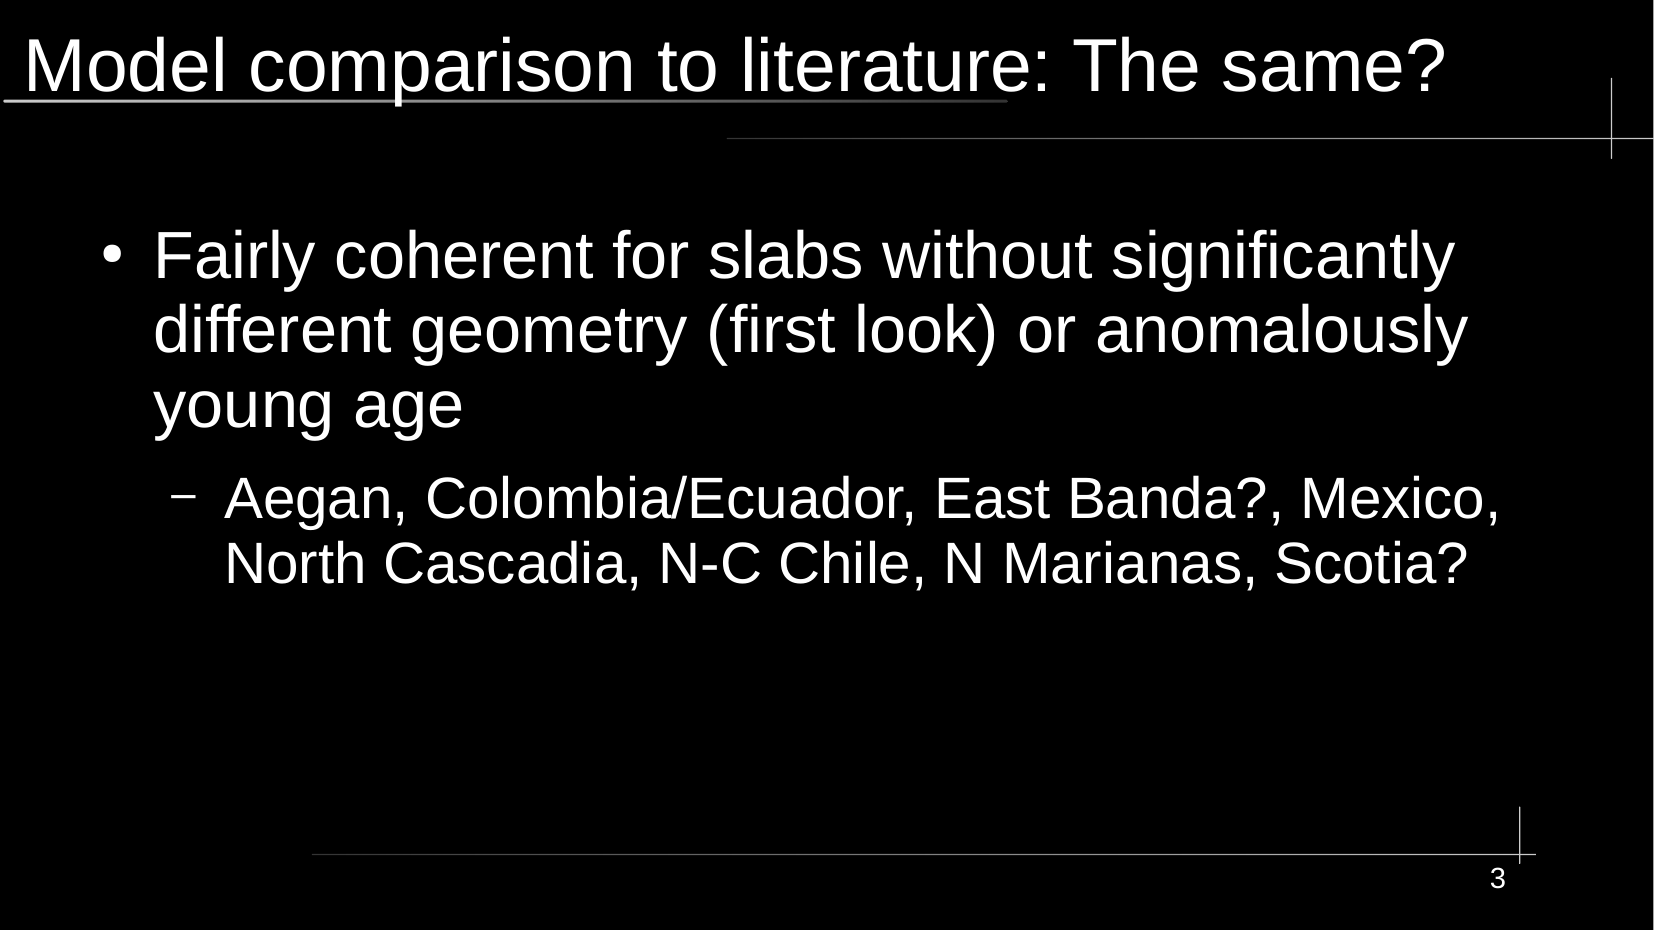

# Model comparison to literature: The same?
Fairly coherent for slabs without significantly different geometry (first look) or anomalously young age
Aegan, Colombia/Ecuador, East Banda?, Mexico, North Cascadia, N-C Chile, N Marianas, Scotia?
3